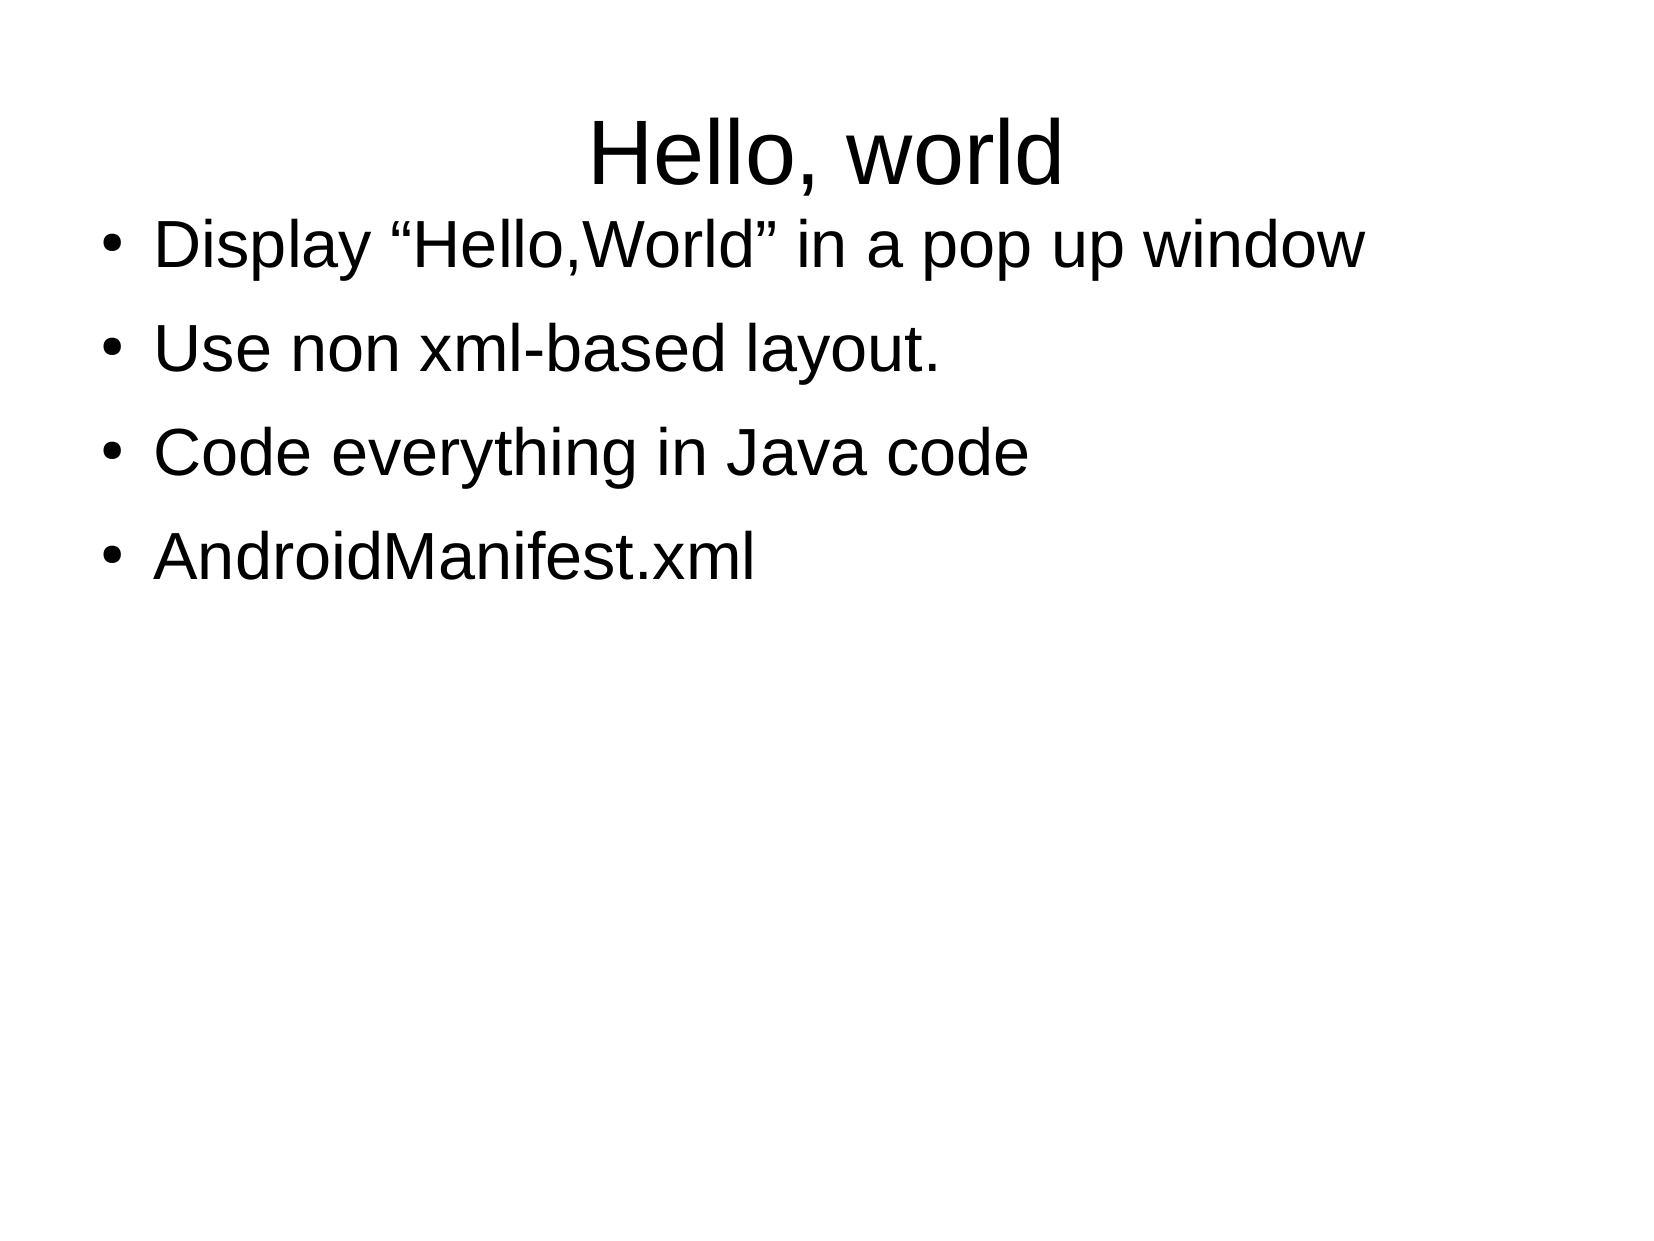

# Hello, world
Display “Hello,World” in a pop up window
Use non xml-based layout.
Code everything in Java code
AndroidManifest.xml